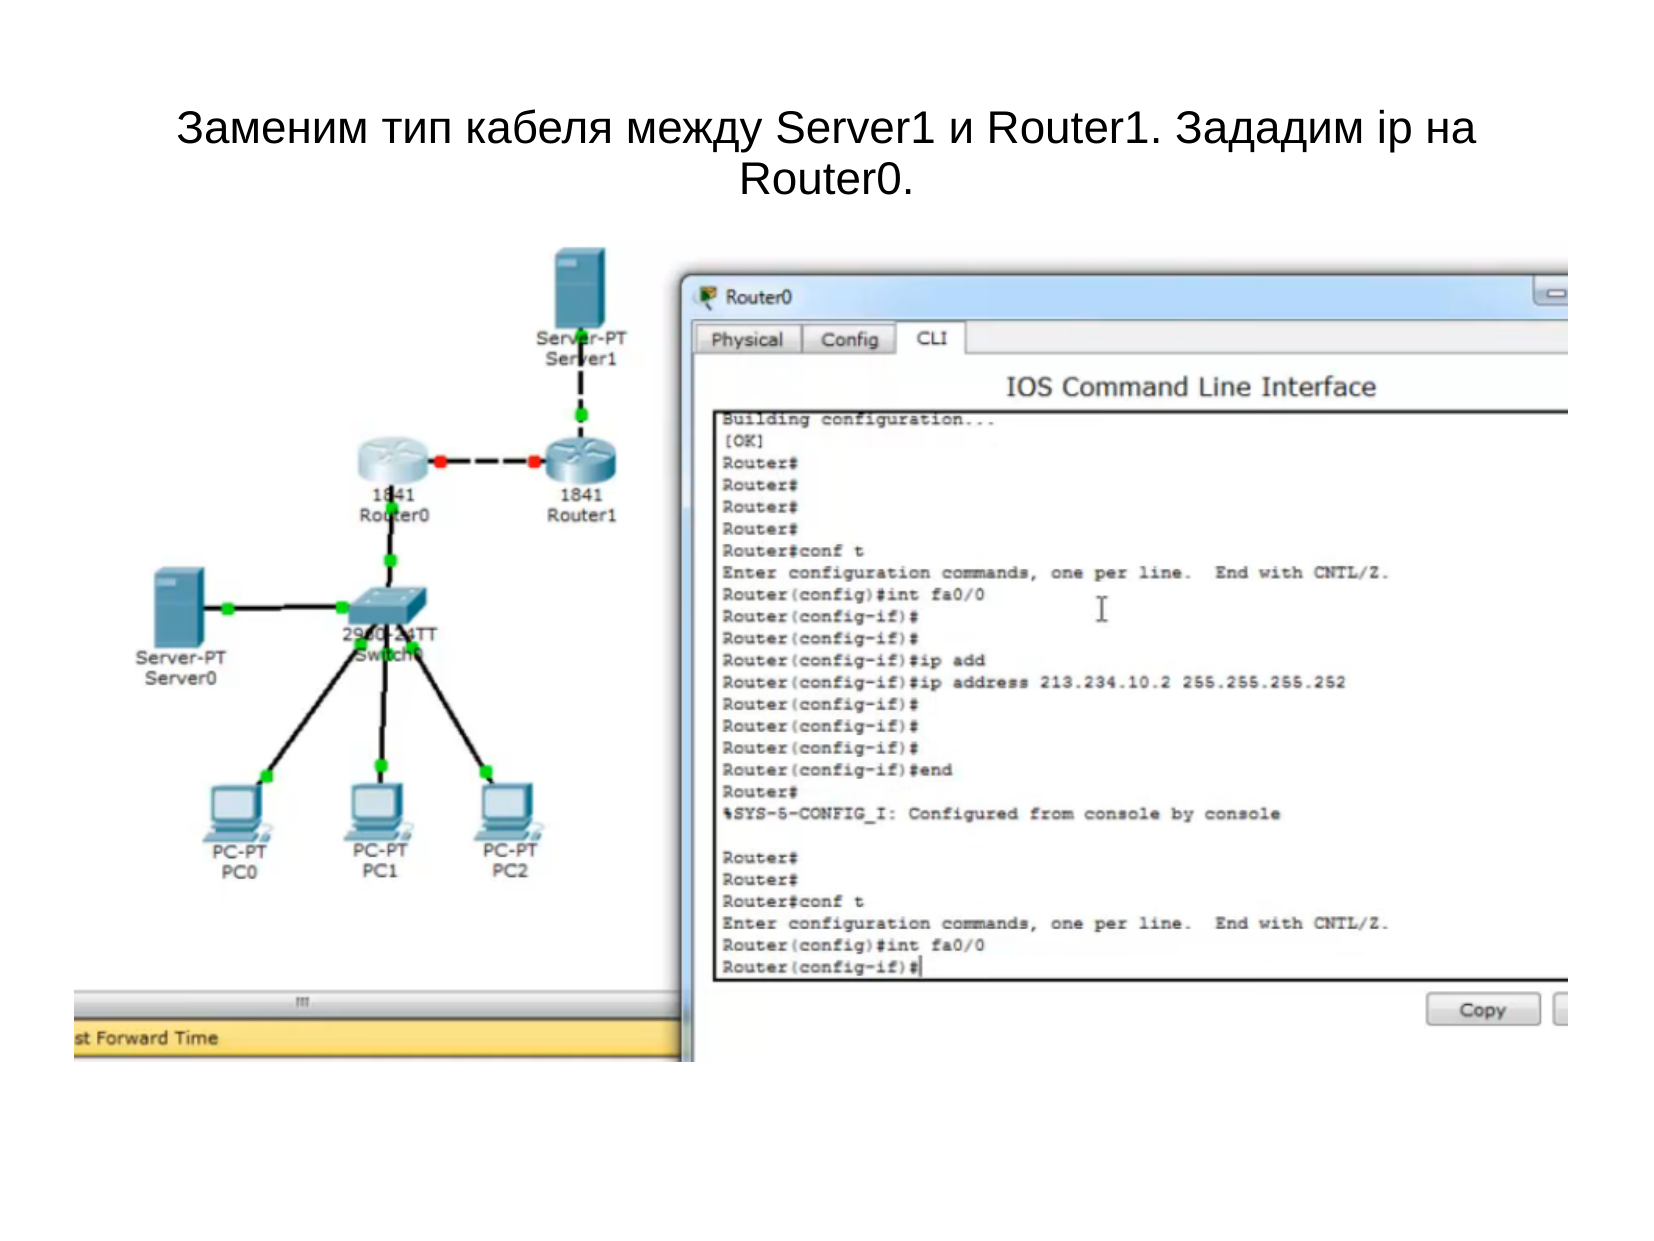

# Заменим тип кабеля между Server1 и Router1. Зададим ip на Router0.